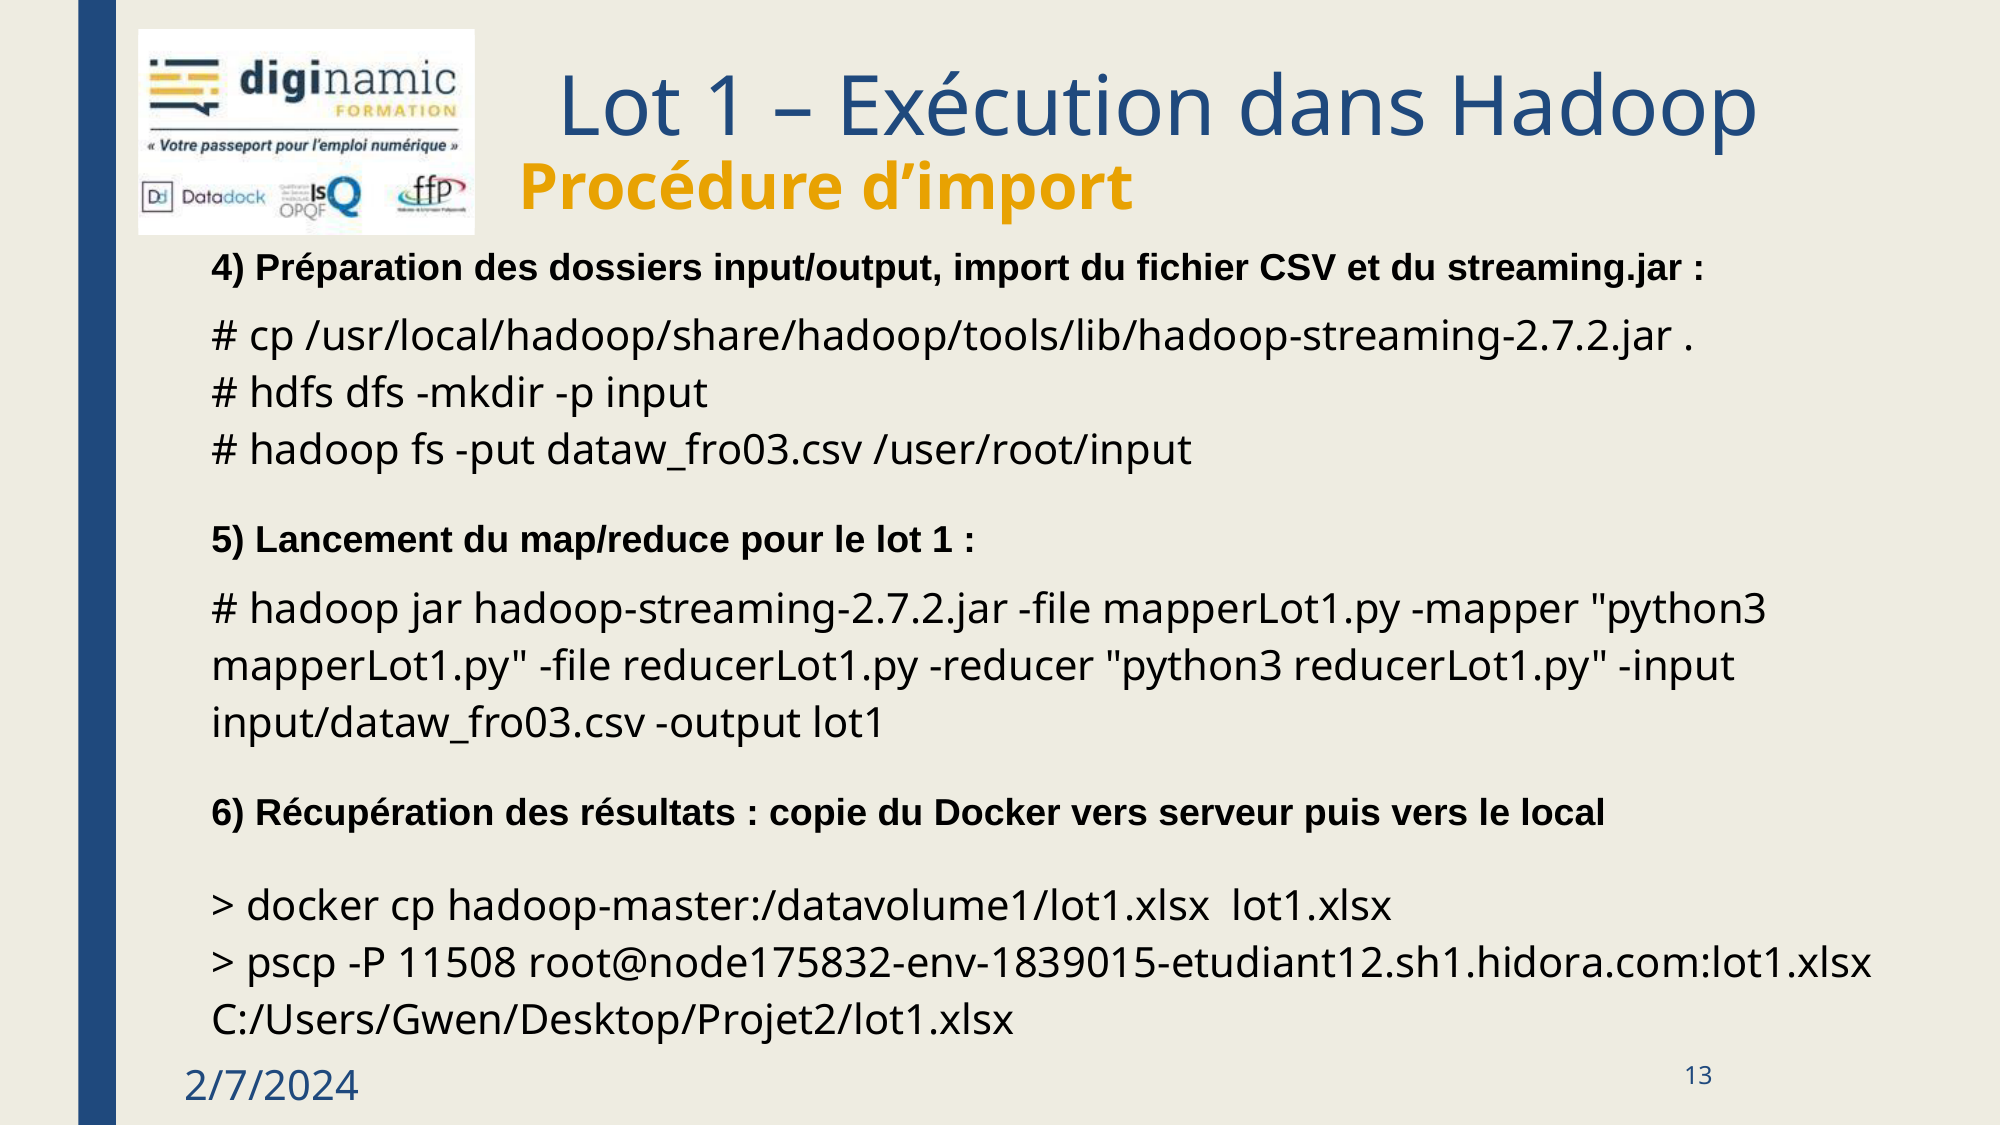

Lot 1 – Exécution dans Hadoop
Procédure d’import
 Préparation des dossiers input/output, import du fichier CSV et du streaming.jar :
# cp /usr/local/hadoop/share/hadoop/tools/lib/hadoop-streaming-2.7.2.jar .
# hdfs dfs -mkdir -p input
# hadoop fs -put dataw_fro03.csv /user/root/input
5) Lancement du map/reduce pour le lot 1 :
# hadoop jar hadoop-streaming-2.7.2.jar -file mapperLot1.py -mapper "python3 mapperLot1.py" -file reducerLot1.py -reducer "python3 reducerLot1.py" -input input/dataw_fro03.csv -output lot1
6) Récupération des résultats : copie du Docker vers serveur puis vers le local
> docker cp hadoop-master:/datavolume1/lot1.xlsx lot1.xlsx
> pscp -P 11508 root@node175832-env-1839015-etudiant12.sh1.hidora.com:lot1.xlsx C:/Users/Gwen/Desktop/Projet2/lot1.xlsx
13
2/7/2024